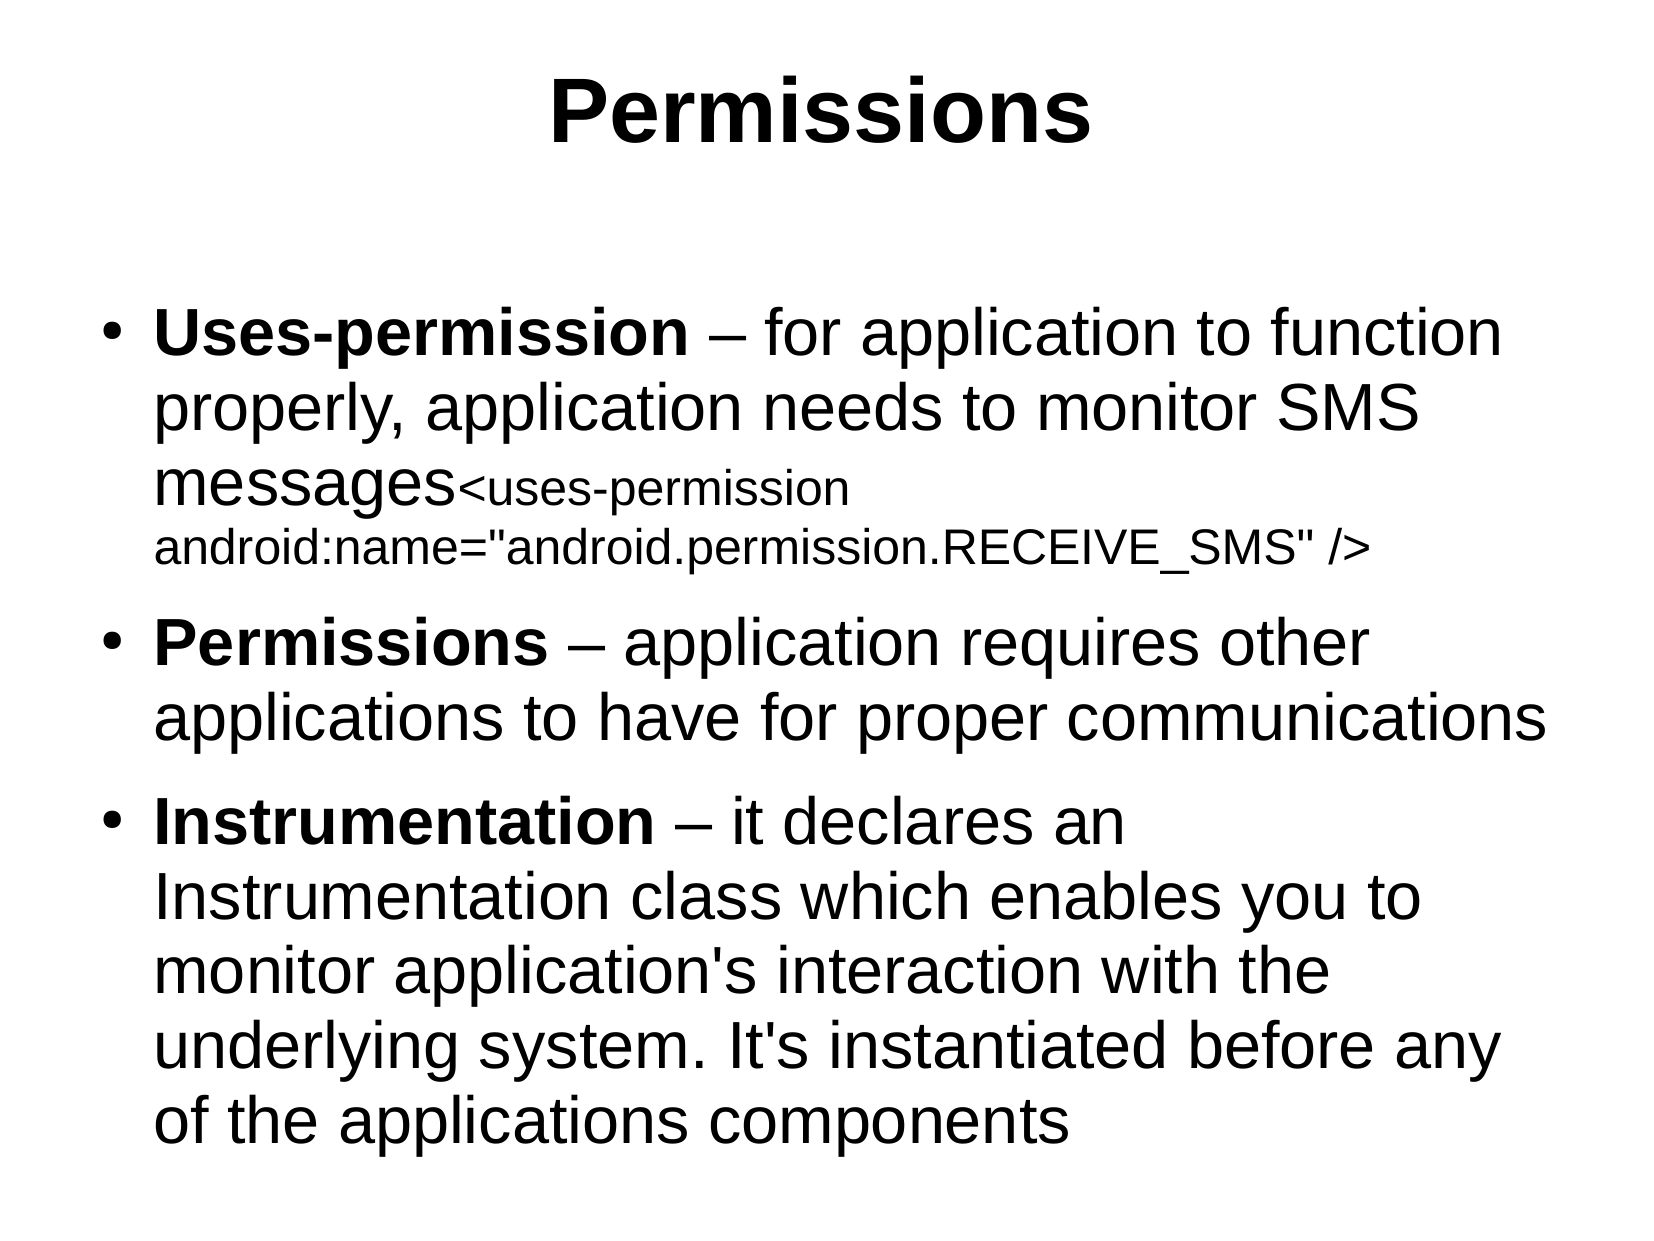

# Permissions
Uses-permission – for application to function properly, application needs to monitor SMS messages<uses-permission android:name="android.permission.RECEIVE_SMS" />
Permissions – application requires other applications to have for proper communications
Instrumentation – it declares an Instrumentation class which enables you to monitor application's interaction with the underlying system. It's instantiated before any of the applications components